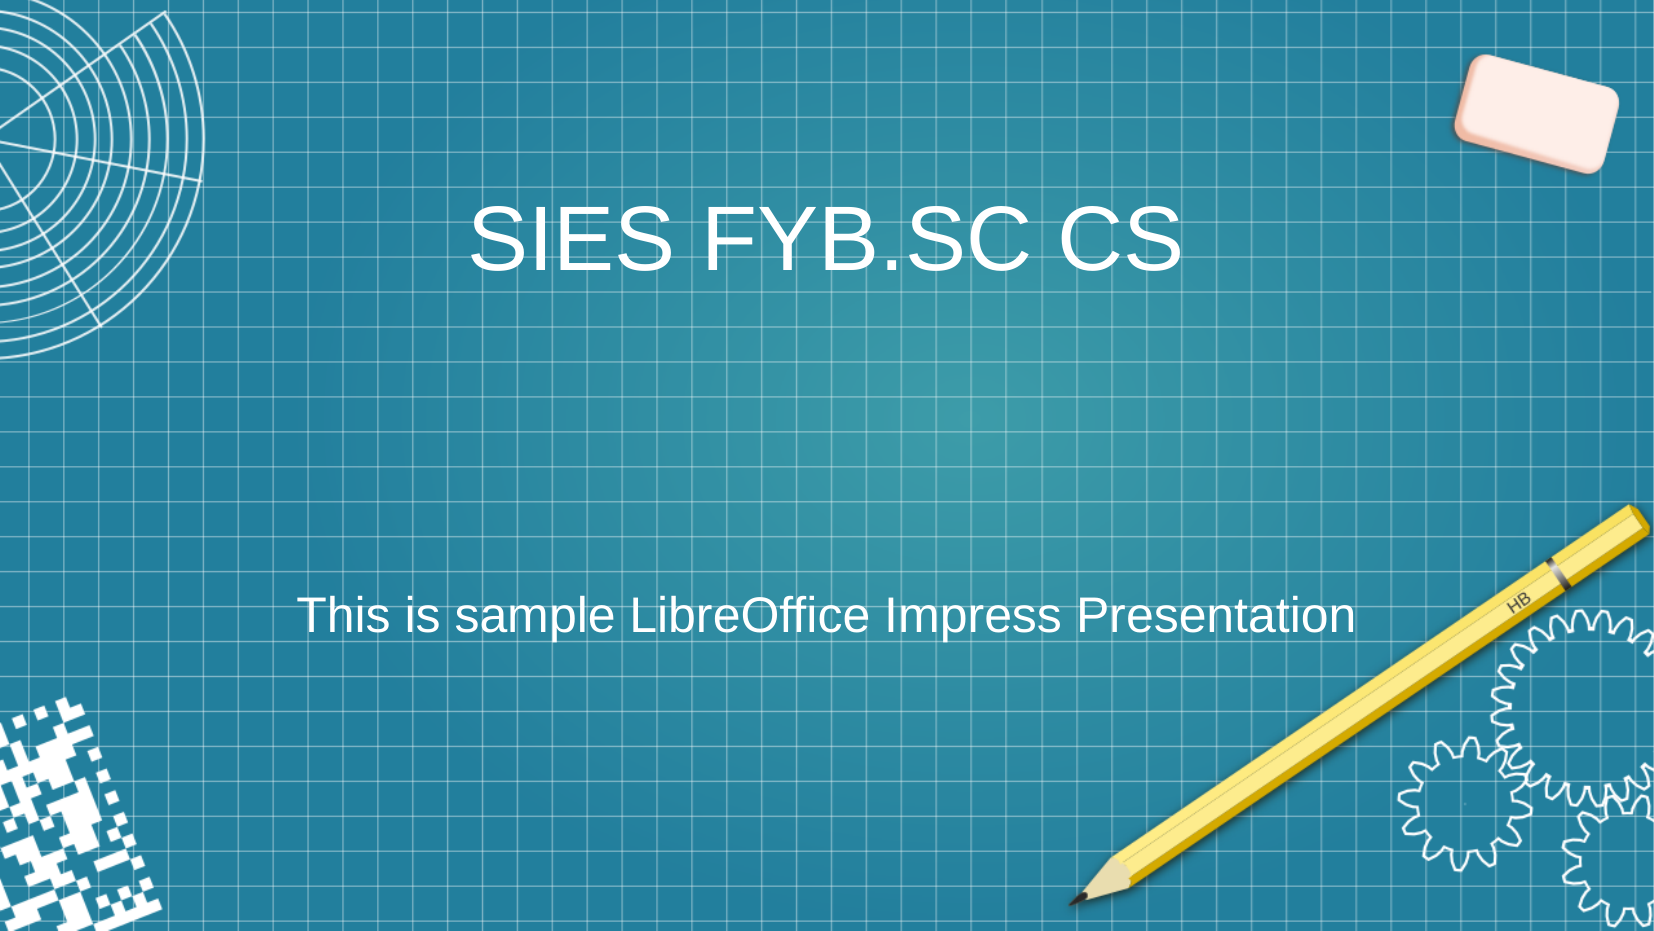

# SIES FYB.SC CS
This is sample LibreOffice Impress Presentation